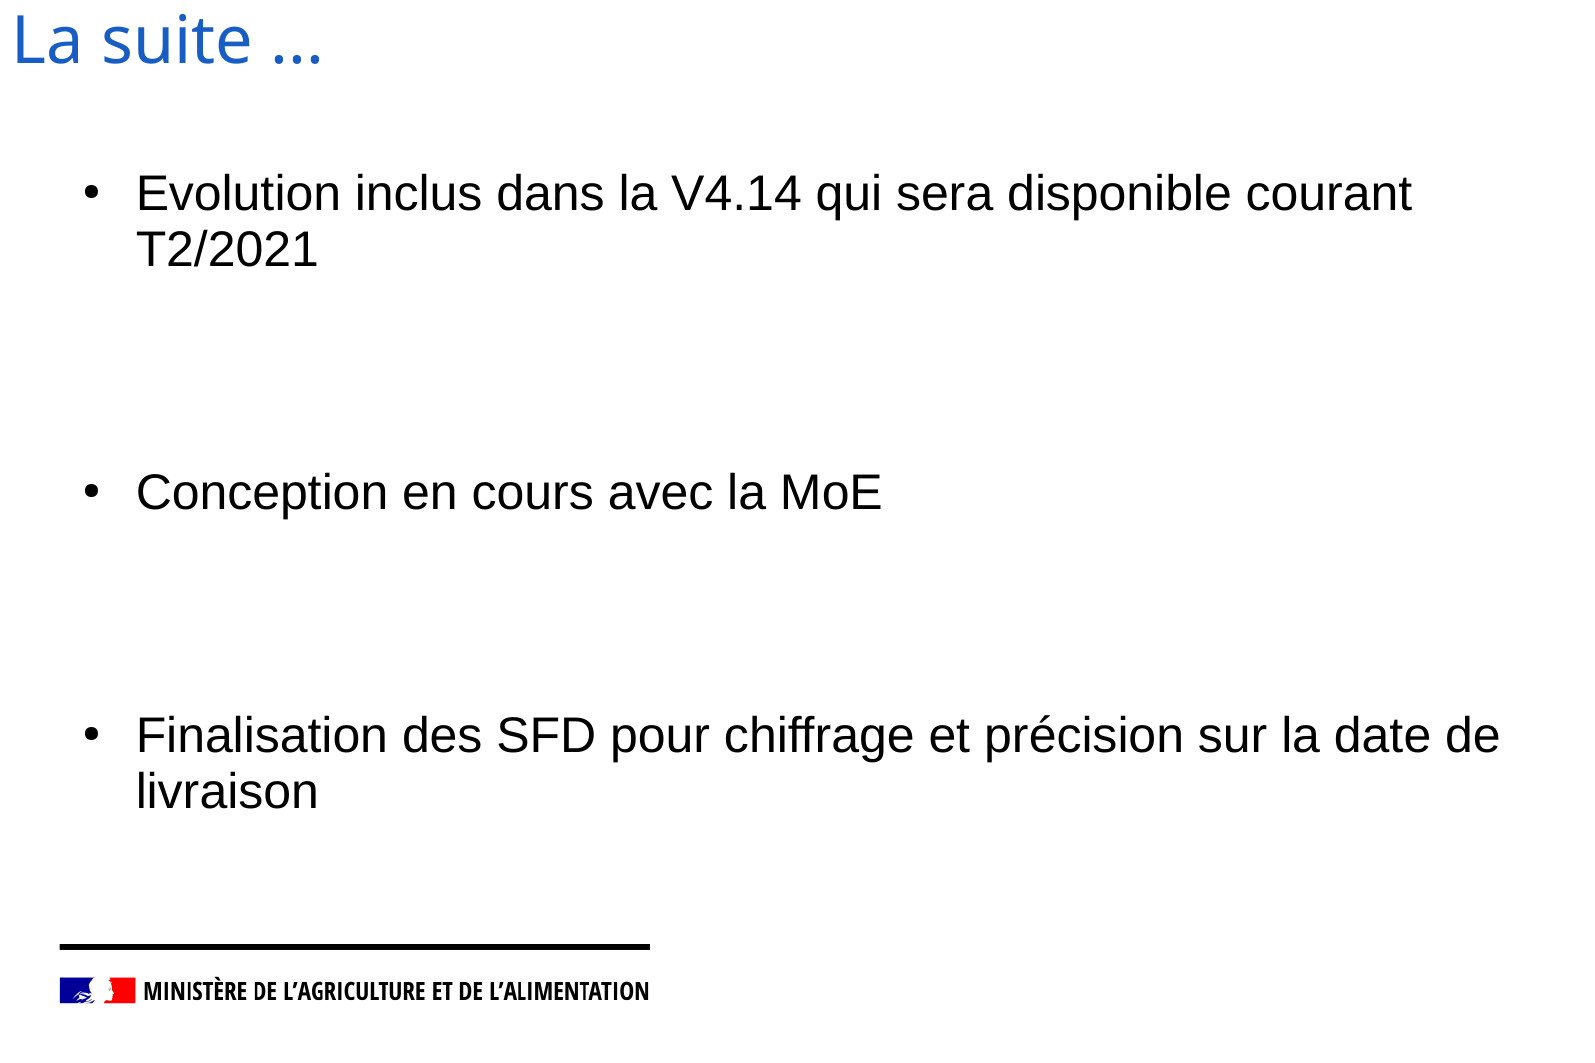

La suite ...
# Evolution inclus dans la V4.14 qui sera disponible courant T2/2021
Conception en cours avec la MoE
Finalisation des SFD pour chiffrage et précision sur la date de livraison